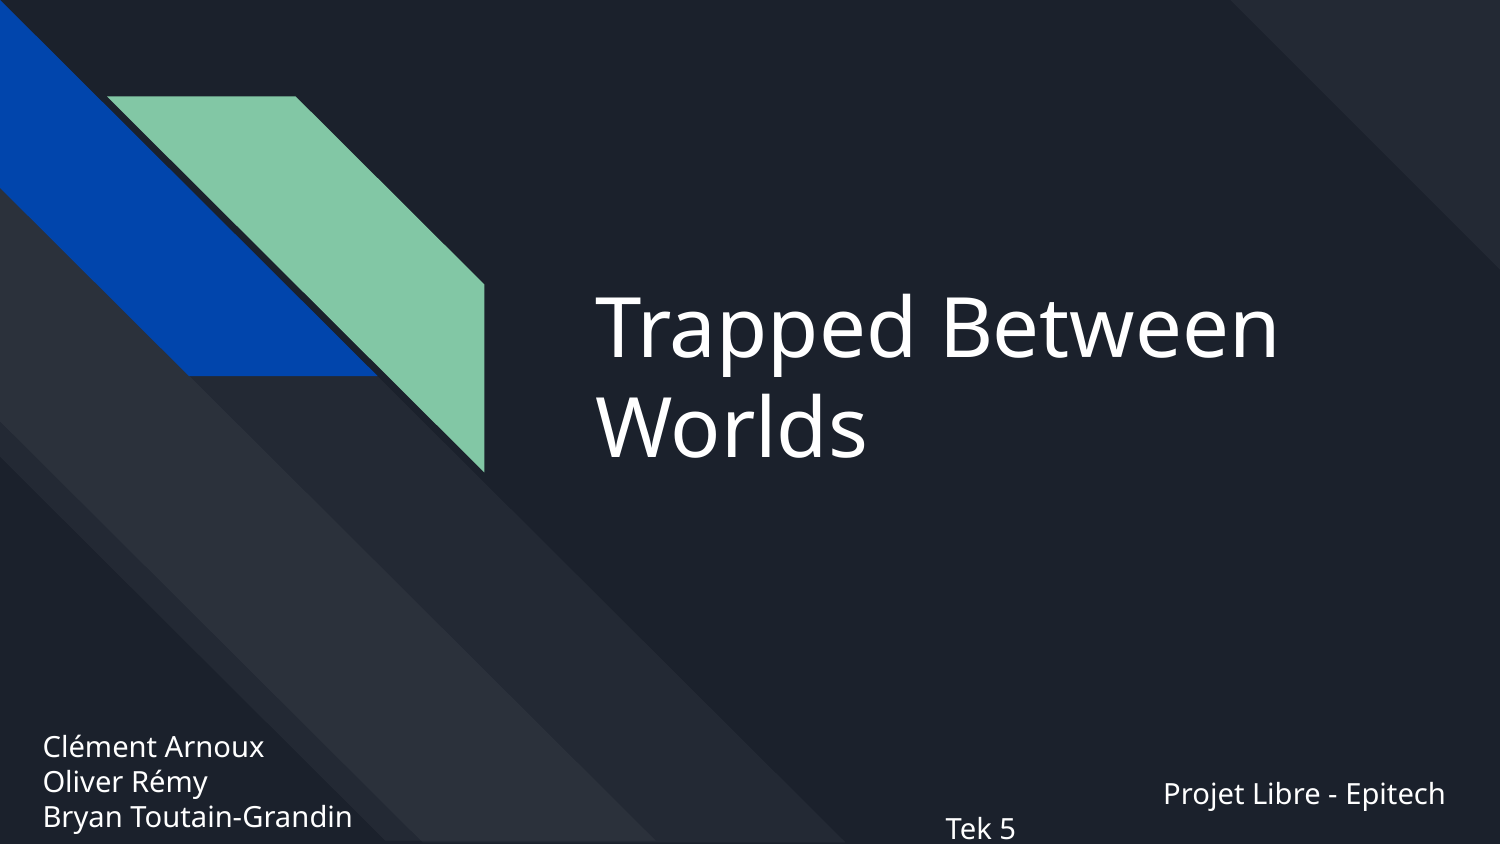

# Trapped Between Worlds
Clément Arnoux
Oliver Rémy
Bryan Toutain-Grandin
 Projet Libre - Epitech Tek 5